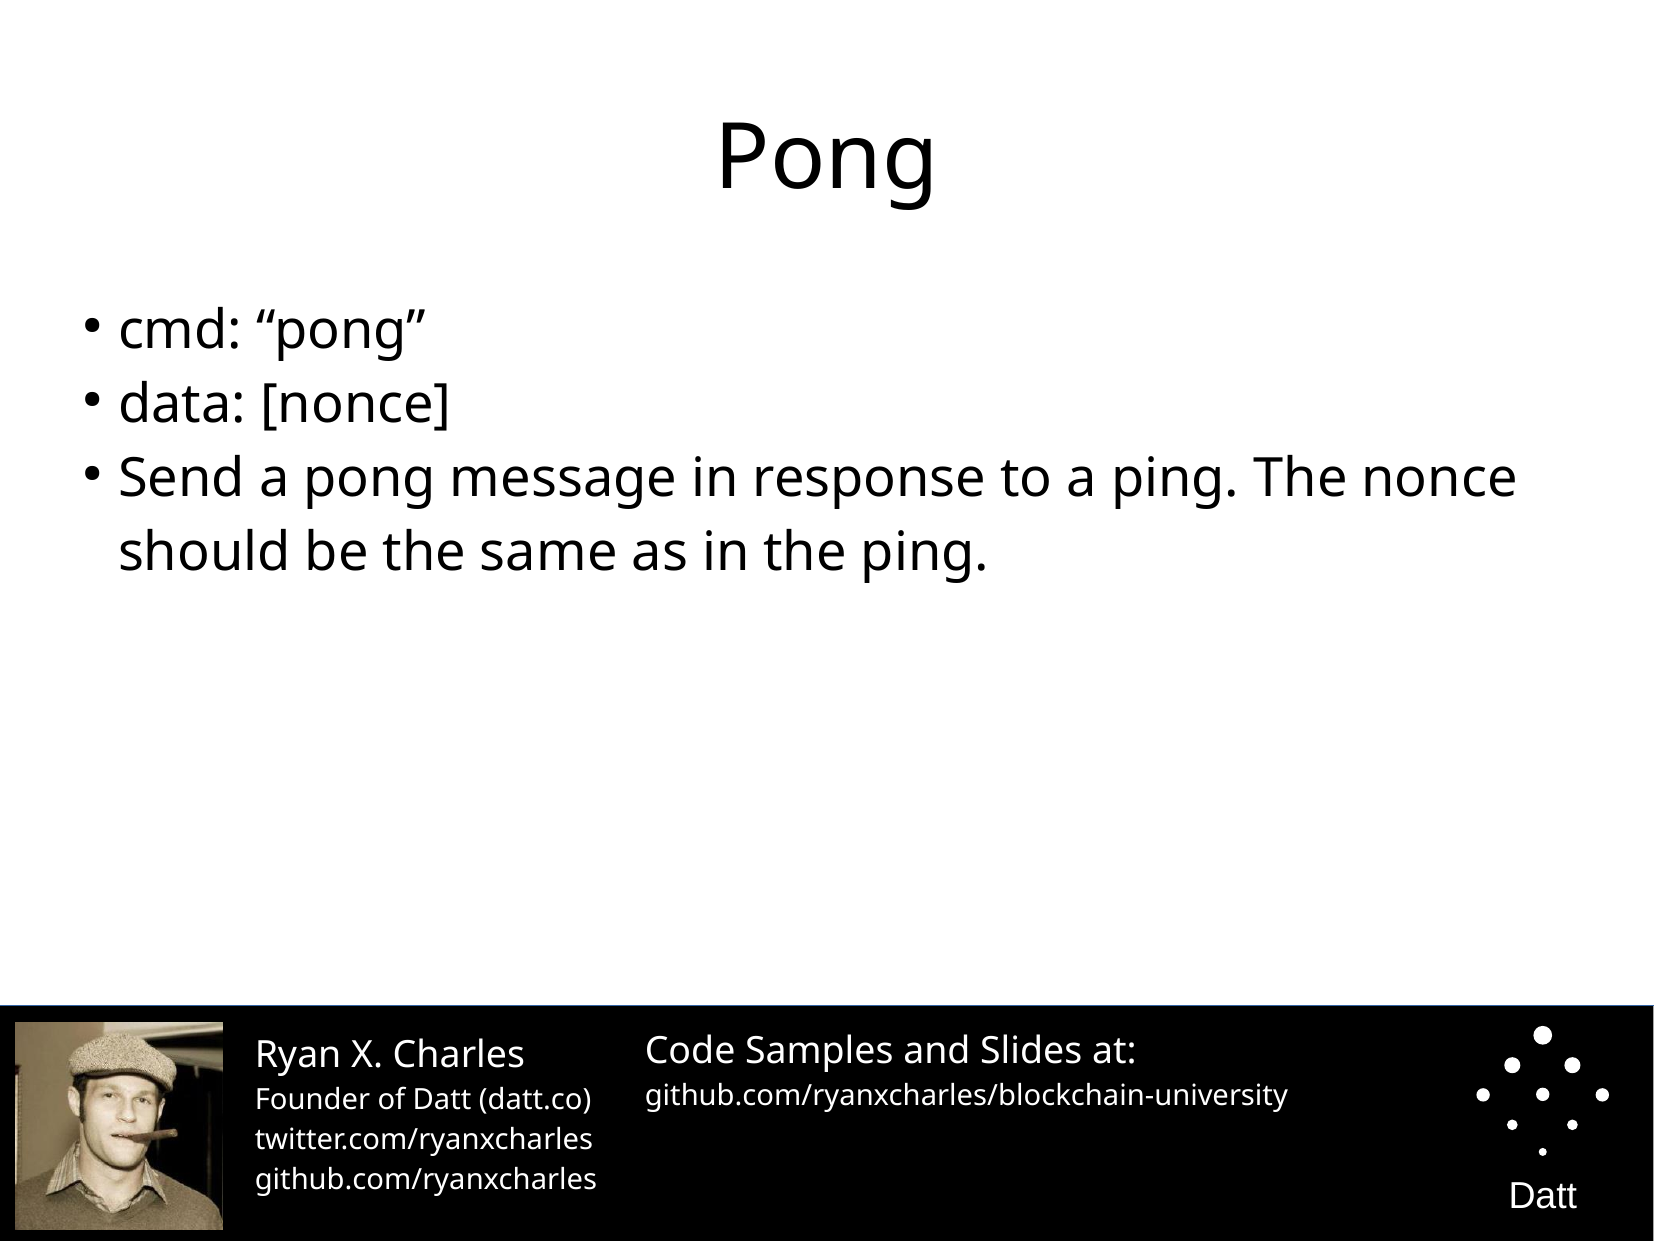

# Pong
cmd: “pong”
data: [nonce]
Send a pong message in response to a ping. The nonce should be the same as in the ping.
Code Samples and Slides at:
github.com/ryanxcharles/blockchain-university
Ryan X. Charles
Founder of Datt (datt.co)
twitter.com/ryanxcharles
github.com/ryanxcharles
Datt